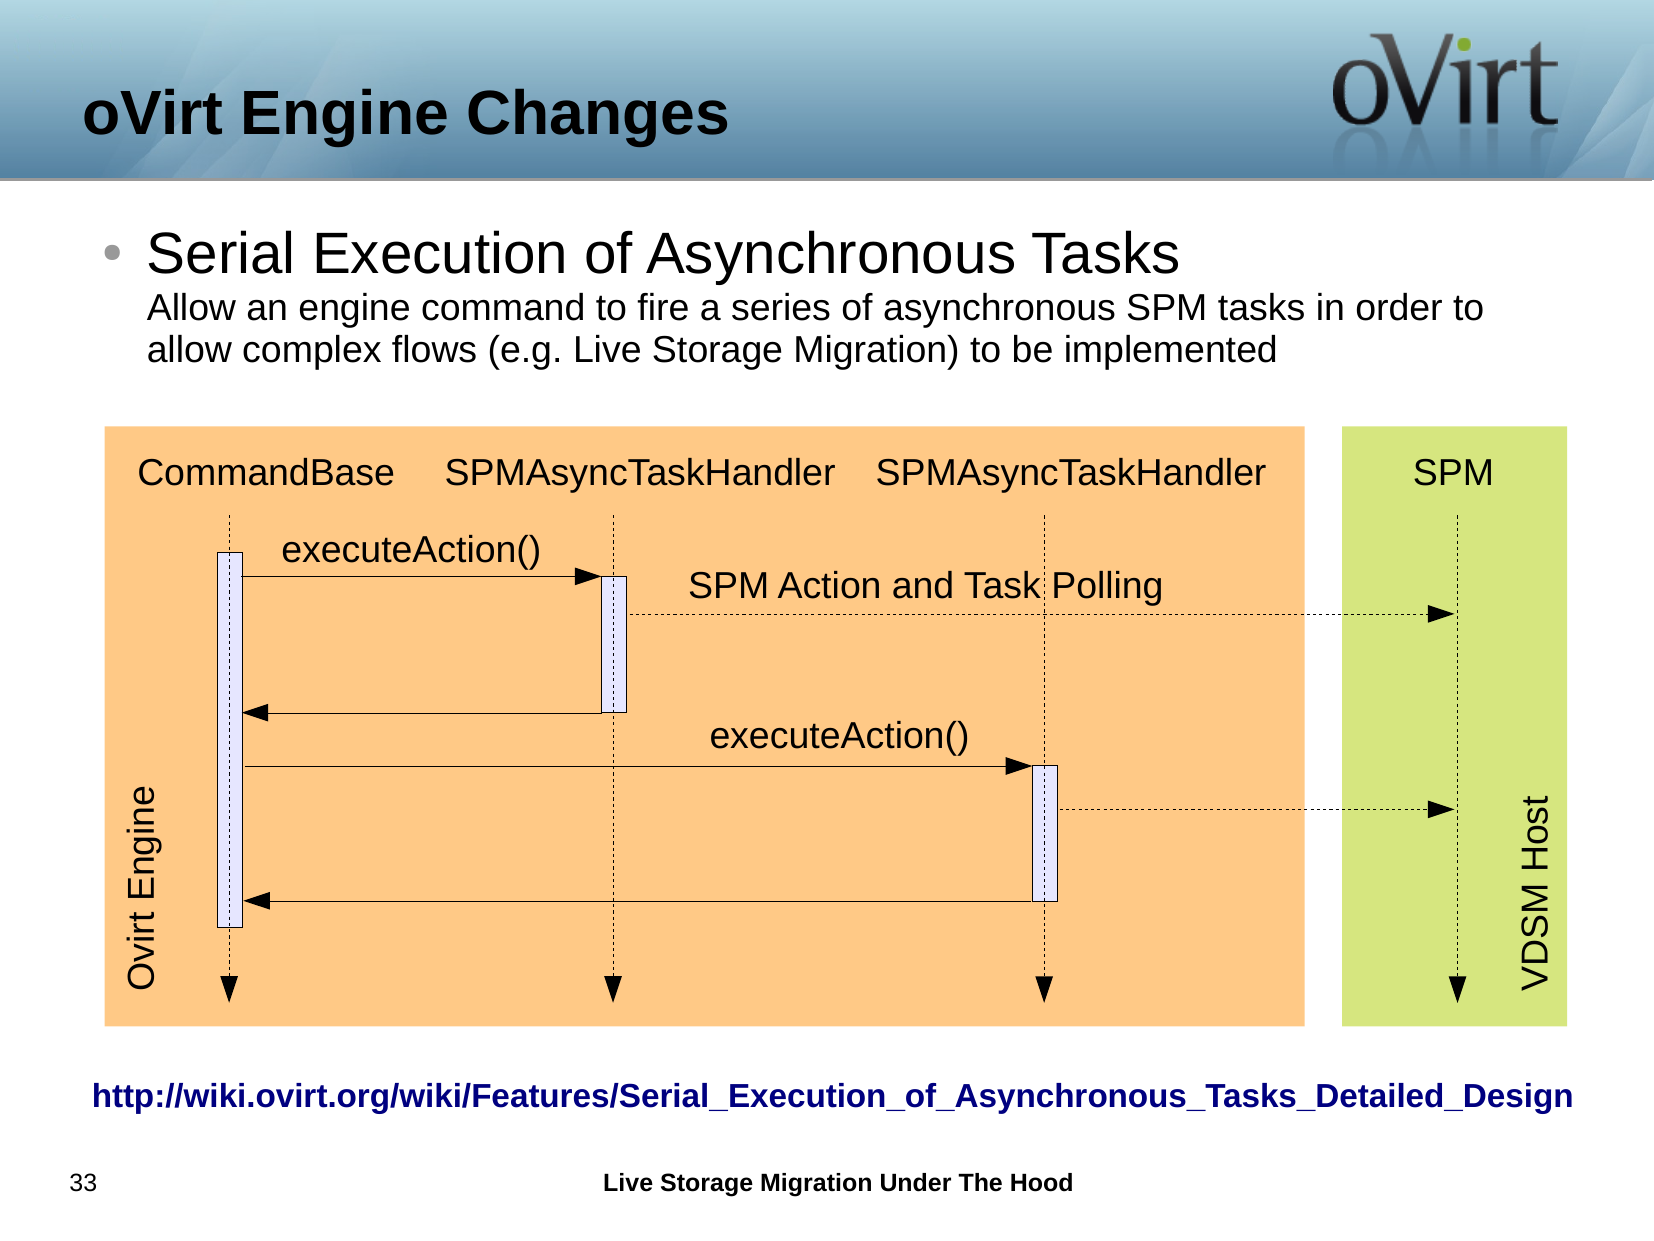

# oVirt Engine Changes
Serial Execution of Asynchronous Tasks
Allow an engine command to fire a series of asynchronous SPM tasks in order to allow complex flows (e.g. Live Storage Migration) to be implemented
CommandBase
SPMAsyncTaskHandler
SPMAsyncTaskHandler
SPM
executeAction()
SPM Action and Task Polling
executeAction()
Ovirt Engine
VDSM Host
http://wiki.ovirt.org/wiki/Features/Serial_Execution_of_Asynchronous_Tasks_Detailed_Design